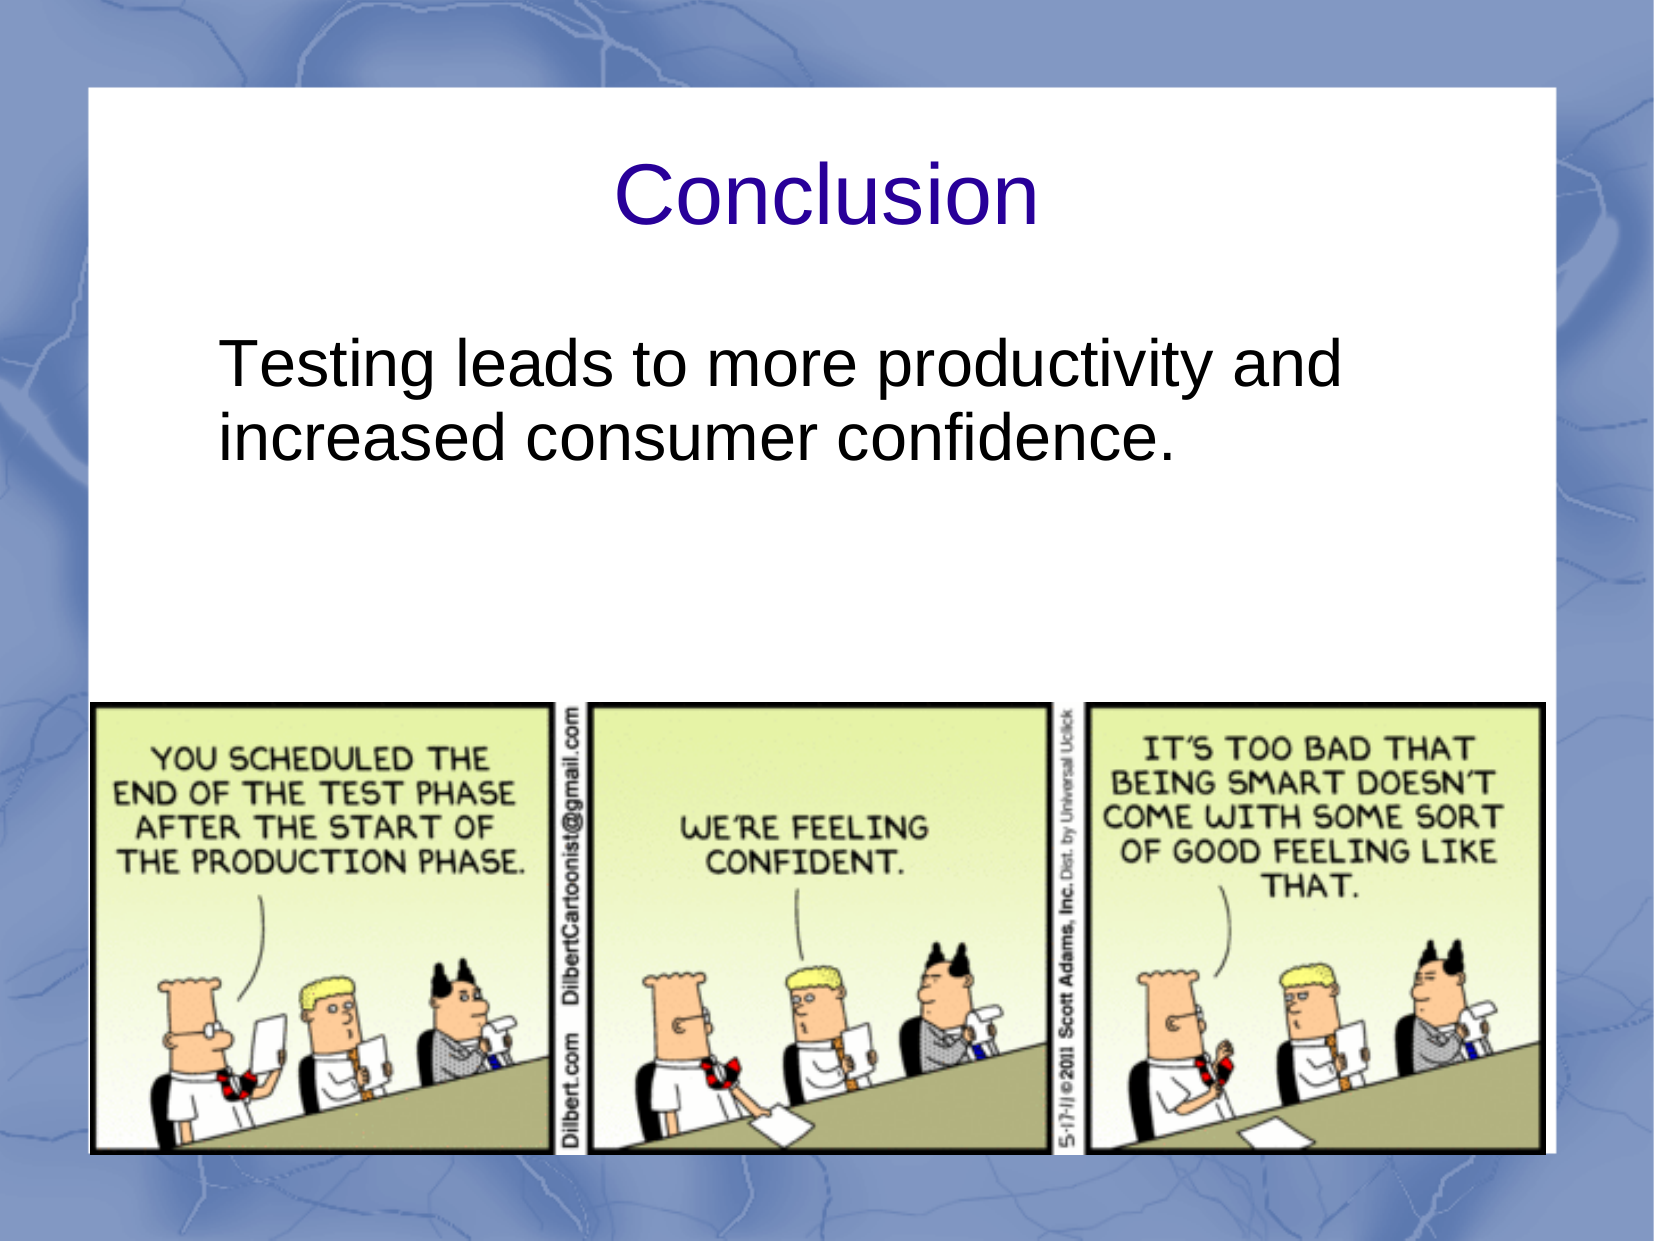

# Conclusion
Testing leads to more productivity and increased consumer confidence.